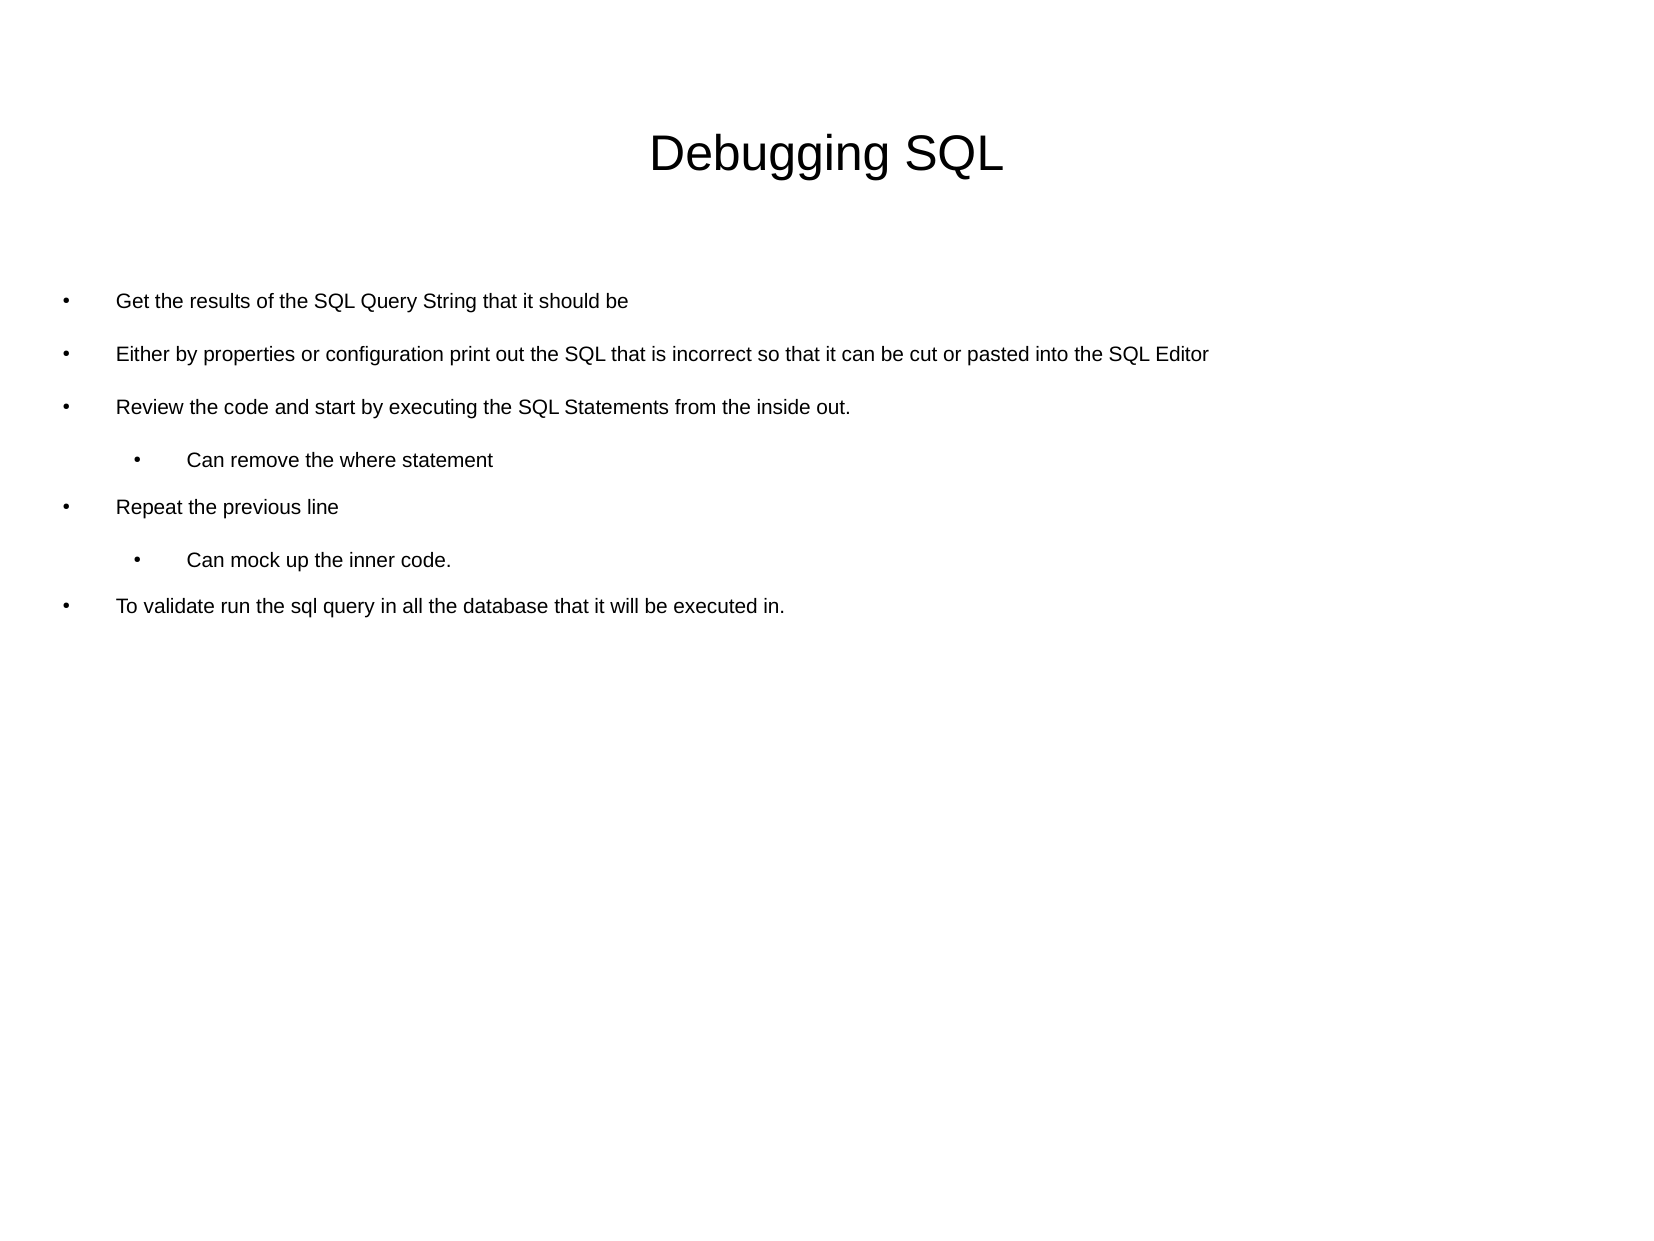

# Debugging SQL
Get the results of the SQL Query String that it should be
Either by properties or configuration print out the SQL that is incorrect so that it can be cut or pasted into the SQL Editor
Review the code and start by executing the SQL Statements from the inside out.
Can remove the where statement
Repeat the previous line
Can mock up the inner code.
To validate run the sql query in all the database that it will be executed in.